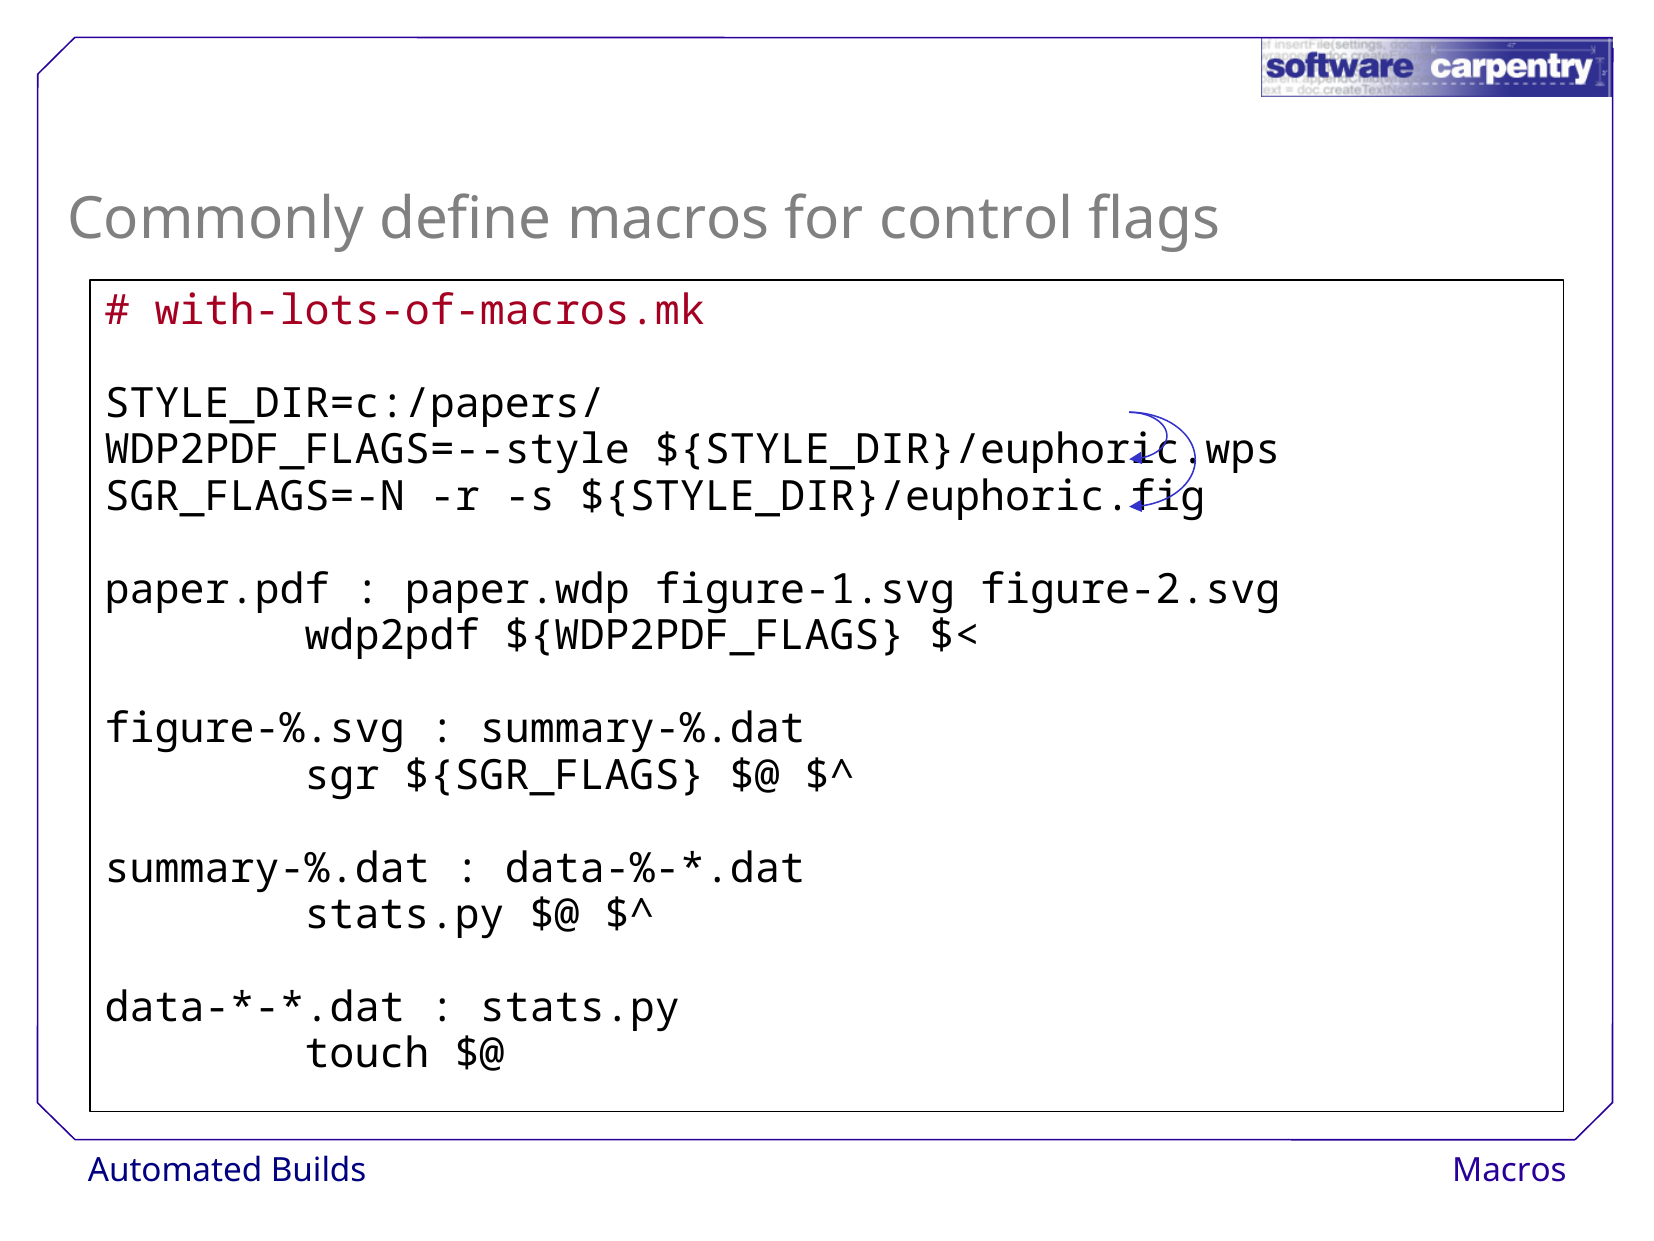

Commonly define macros for control flags
# with-lots-of-macros.mk
STYLE_DIR=c:/papers/
WDP2PDF_FLAGS=--style ${STYLE_DIR}/euphoric.wps
SGR_FLAGS=-N -r -s ${STYLE_DIR}/euphoric.fig
paper.pdf : paper.wdp figure-1.svg figure-2.svg
 wdp2pdf ${WDP2PDF_FLAGS} $<
figure-%.svg : summary-%.dat
 sgr ${SGR_FLAGS} $@ $^
summary-%.dat : data-%-*.dat
 stats.py $@ $^
data-*-*.dat : stats.py
 touch $@